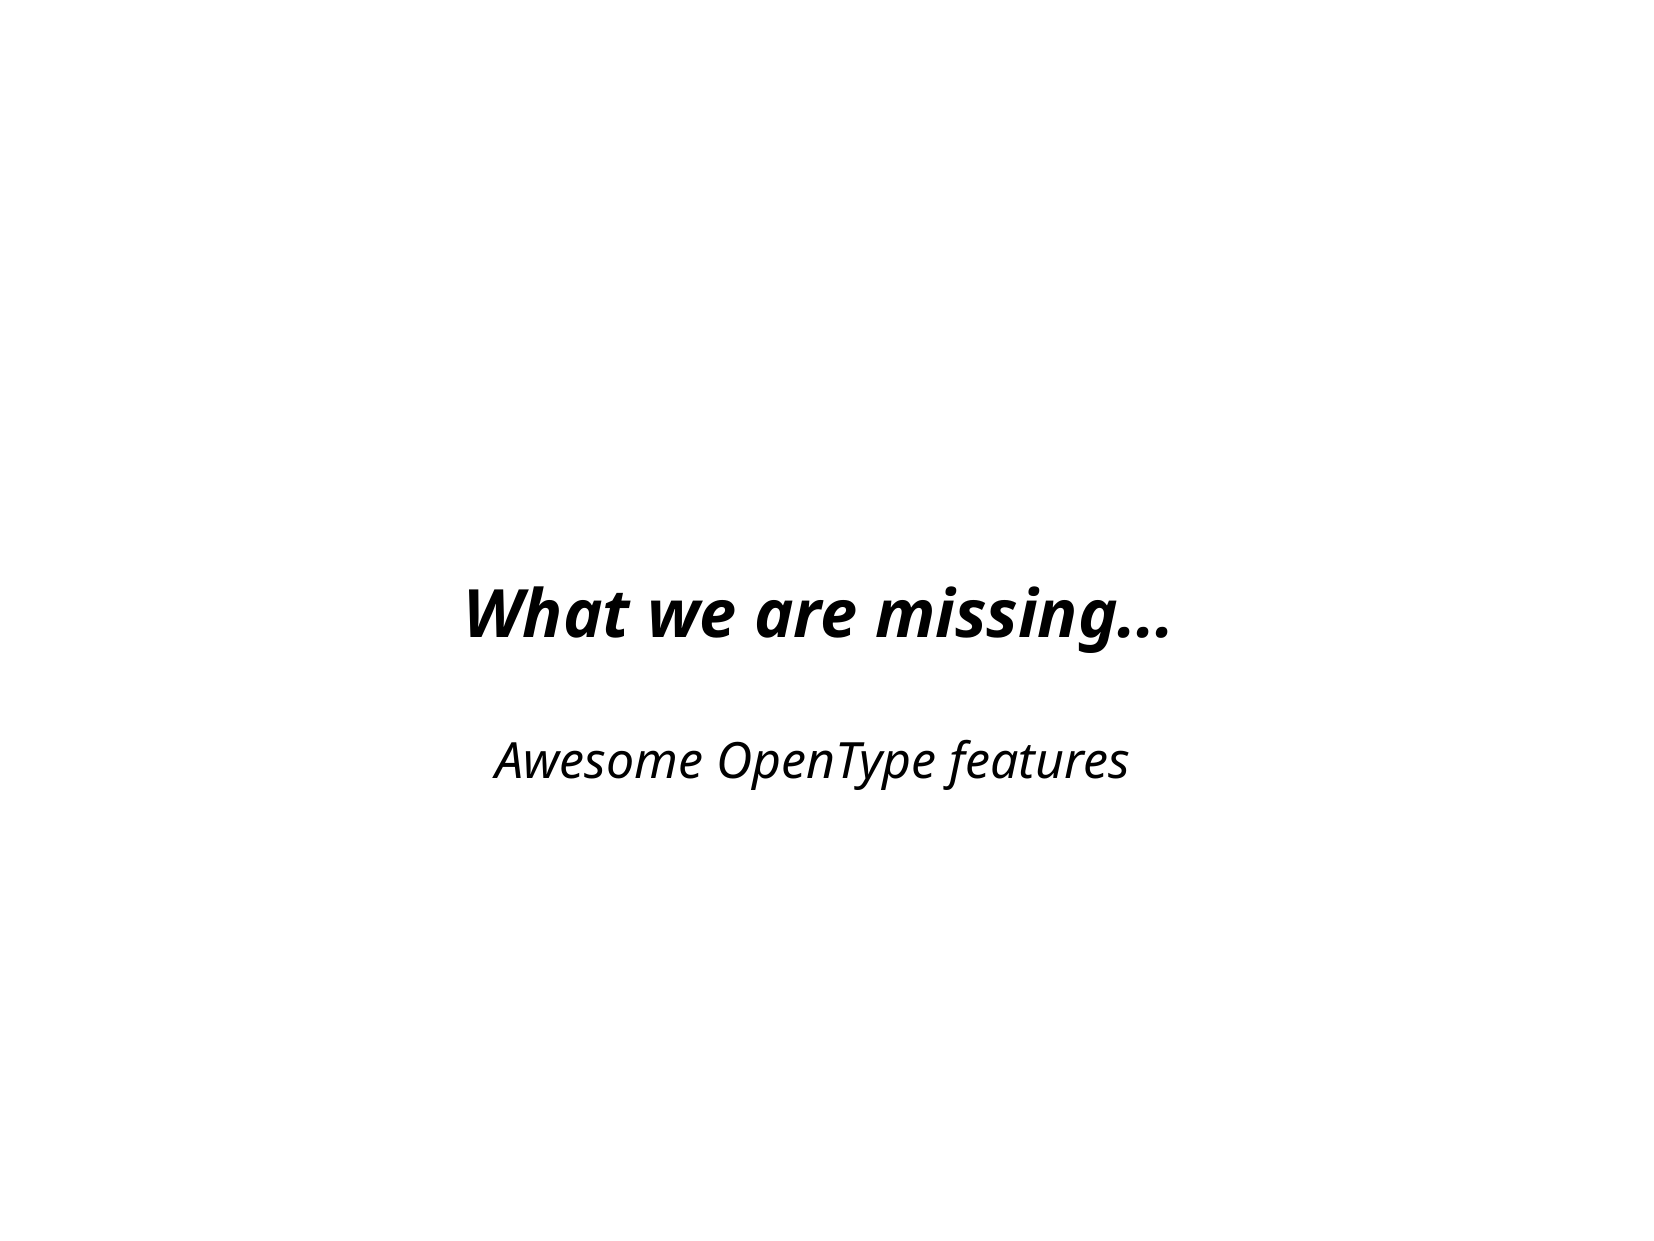

#
What we are missing...
Awesome OpenType features